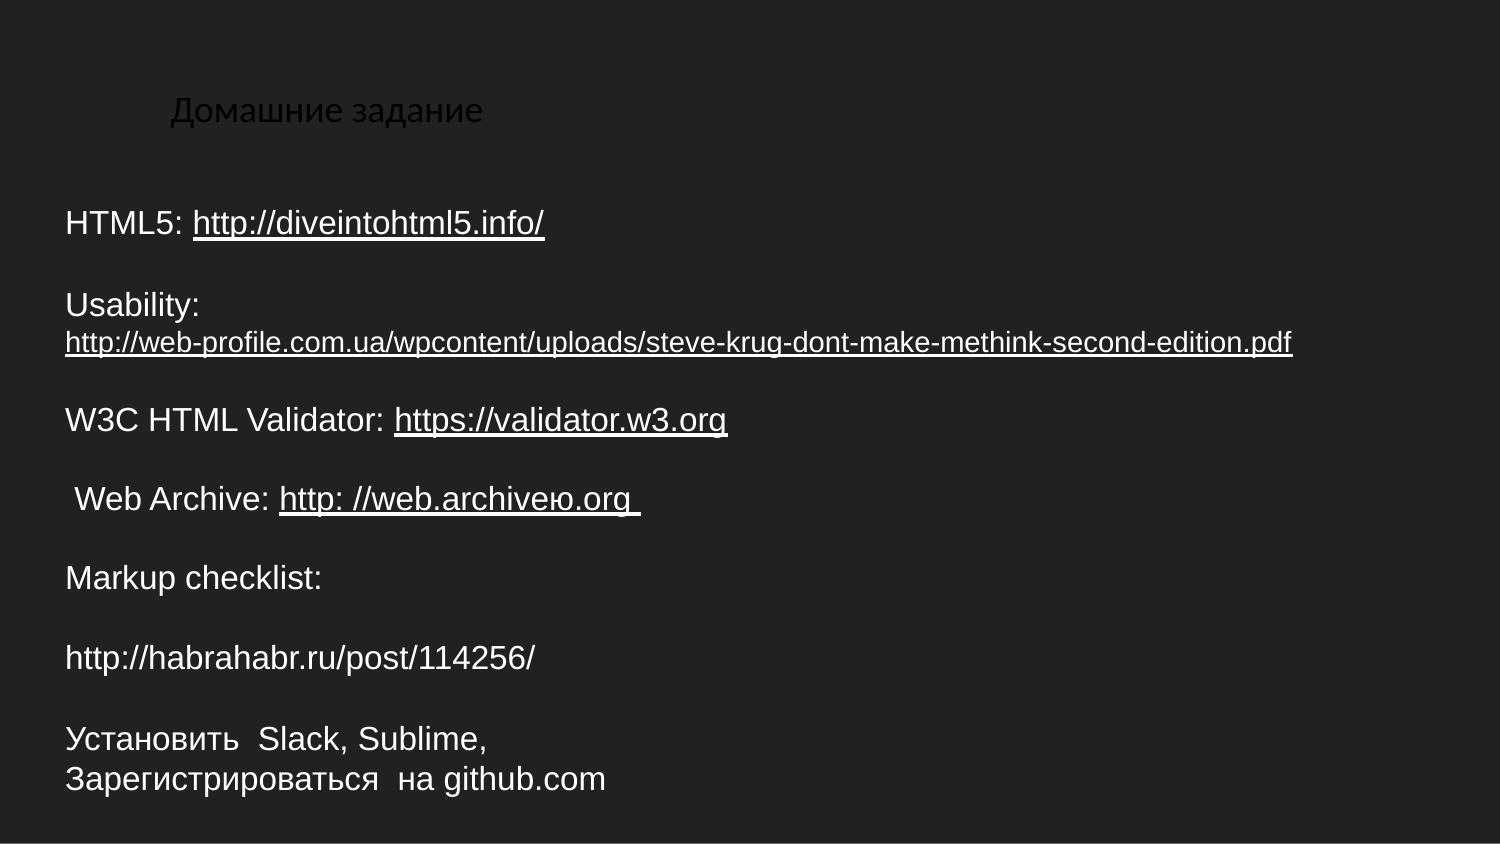

# Домашние задание
HTML5: http://diveintohtml5.info/
Usability: http://web-profile.com.ua/wpcontent/uploads/steve-krug-dont-make-methink-second-edition.pdf
W3C HTML Validator: https://validator.w3.org Web Archive: http: //web.archiveю.org Markup checklist: http://habrahabr.ru/post/114256/
Установить Slack, Sublime, Зарегистрироваться на github.com